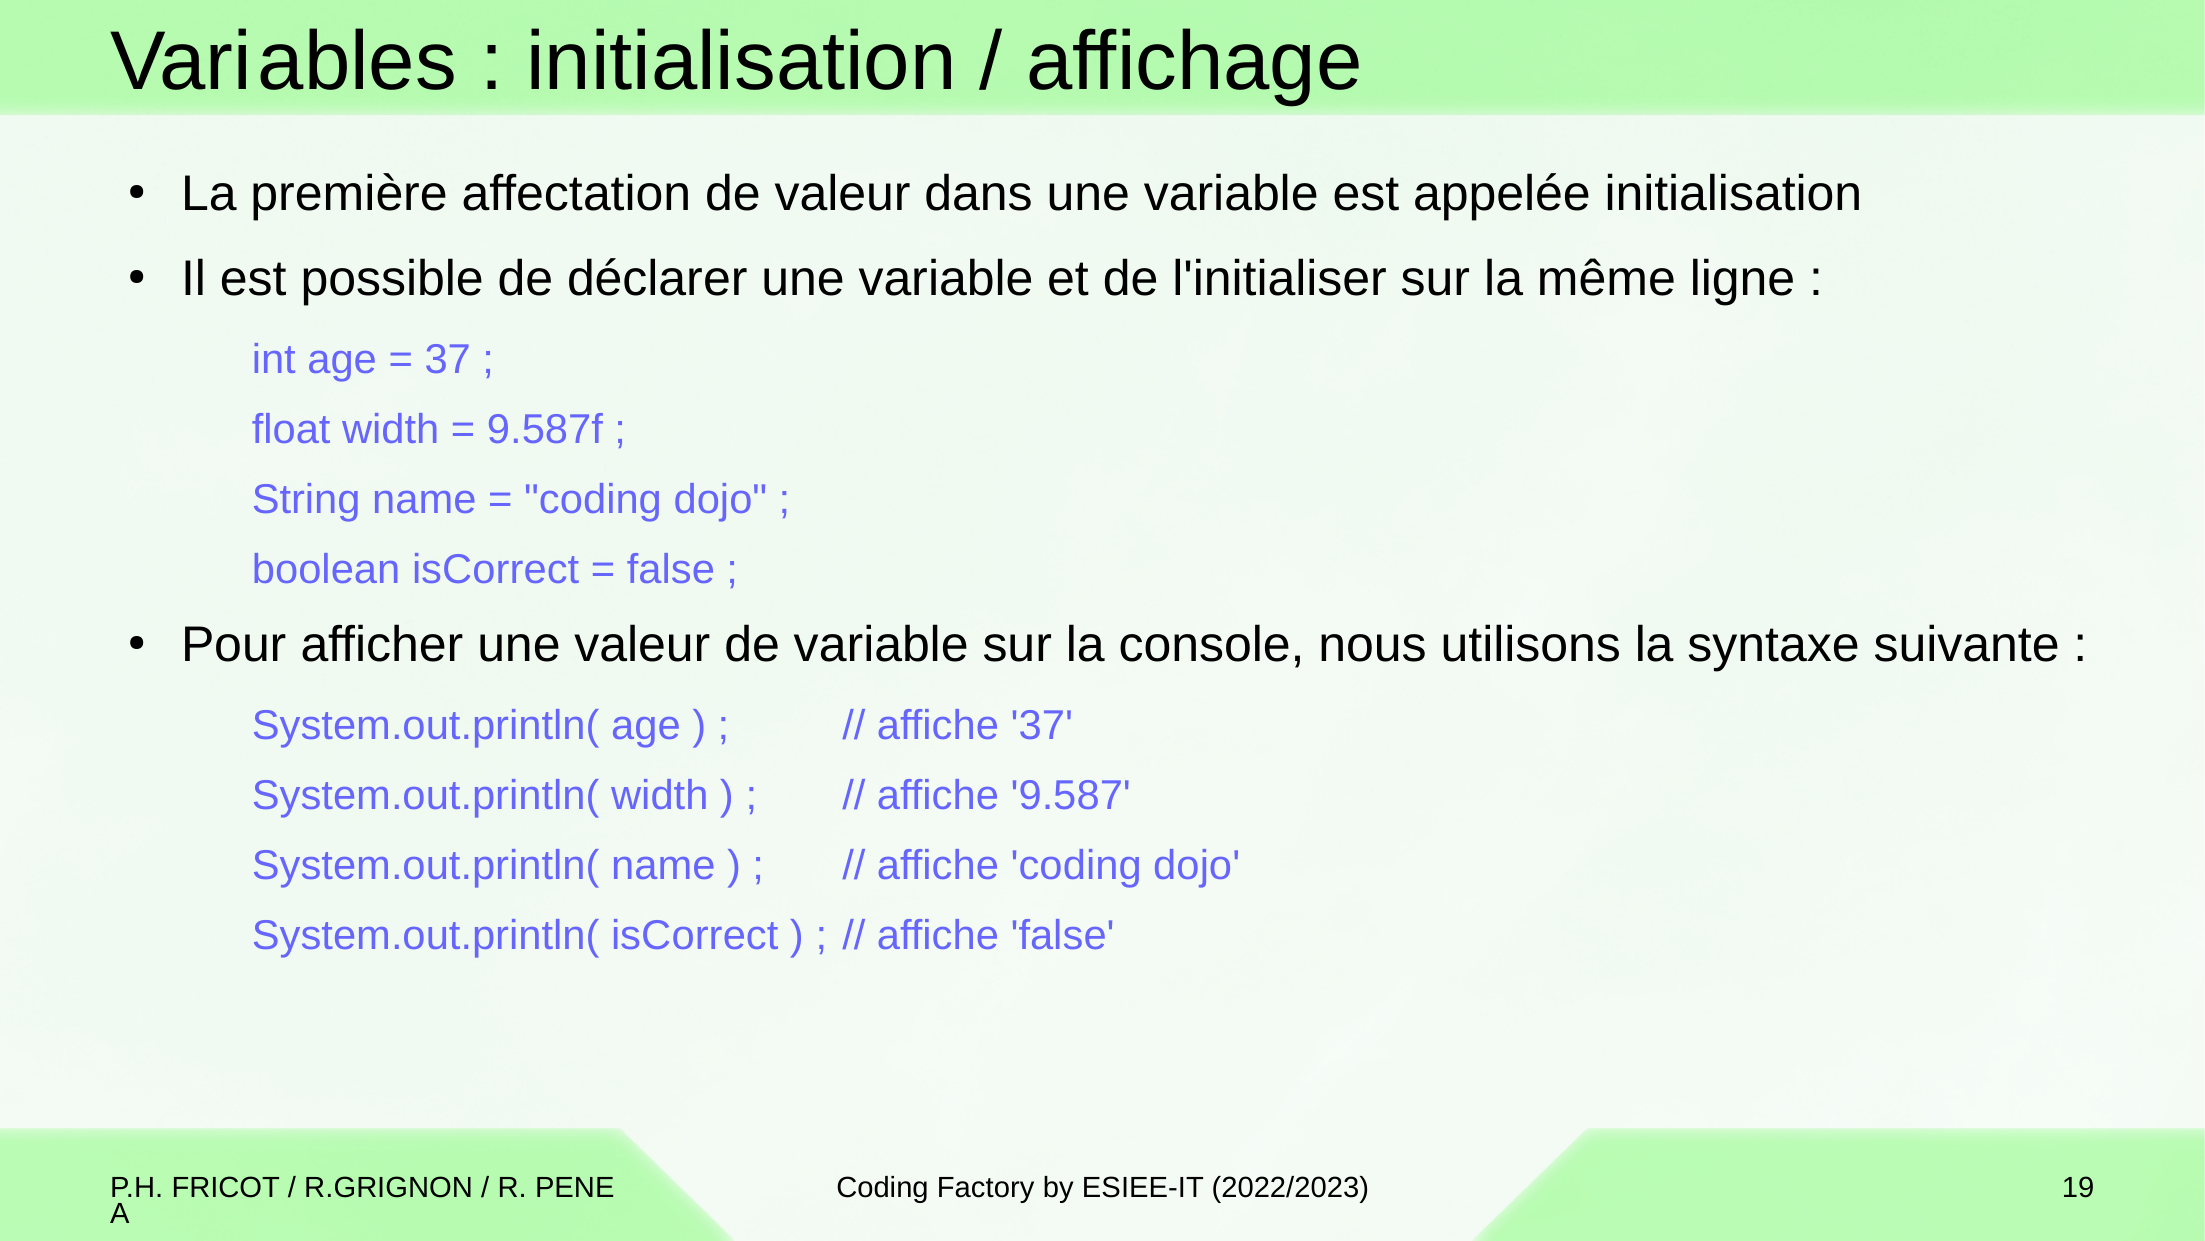

# Vari	ables : initialisation / affichage
La première affectation de valeur dans une variable est appelée initialisation
Il est possible de déclarer une variable et de l'initialiser sur la même ligne :
int age = 37 ;
float width = 9.587f ;
String name = "coding dojo" ;
boolean isCorrect = false ;
Pour afficher une valeur de variable sur la console, nous utilisons la syntaxe suivante :
System.out.println( age ) ; 		// affiche '37'
System.out.println( width ) ;		// affiche '9.587'
System.out.println( name ) ;		// affiche 'coding dojo'
System.out.println( isCorrect ) ;	// affiche 'false'
P.H. FRICOT / R.GRIGNON / R. PENEA
Coding Factory by ESIEE-IT (2022/2023)
19